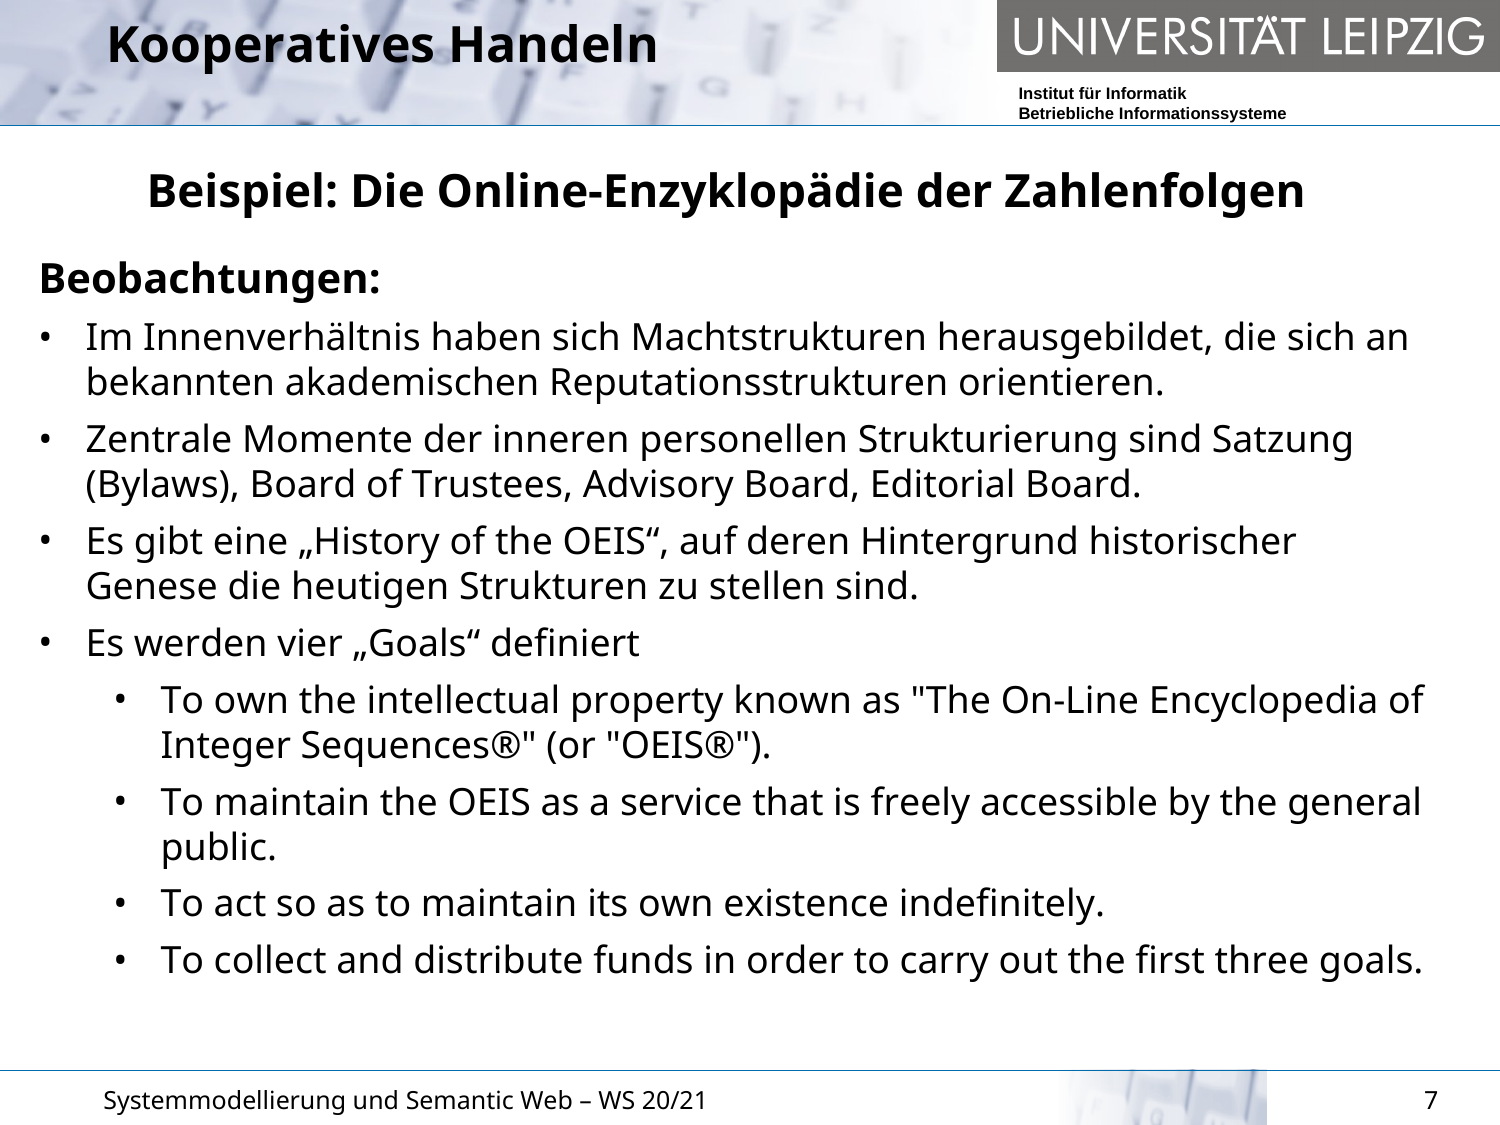

Kooperatives Handeln
Beispiel: Die Online-Enzyklopädie der Zahlenfolgen
Beobachtungen:
Im Innenverhältnis haben sich Machtstrukturen herausgebildet, die sich an bekannten akademischen Reputationsstrukturen orientieren.
Zentrale Momente der inneren personellen Strukturierung sind Satzung (Bylaws), Board of Trustees, Advisory Board, Editorial Board.
Es gibt eine „History of the OEIS“, auf deren Hintergrund historischer Genese die heutigen Strukturen zu stellen sind.
Es werden vier „Goals“ definiert
To own the intellectual property known as "The On-Line Encyclopedia of Integer Sequences®" (or "OEIS®").
To maintain the OEIS as a service that is freely accessible by the general public.
To act so as to maintain its own existence indefinitely.
To collect and distribute funds in order to carry out the first three goals.
Systemmodellierung und Semantic Web – WS 20/21
7